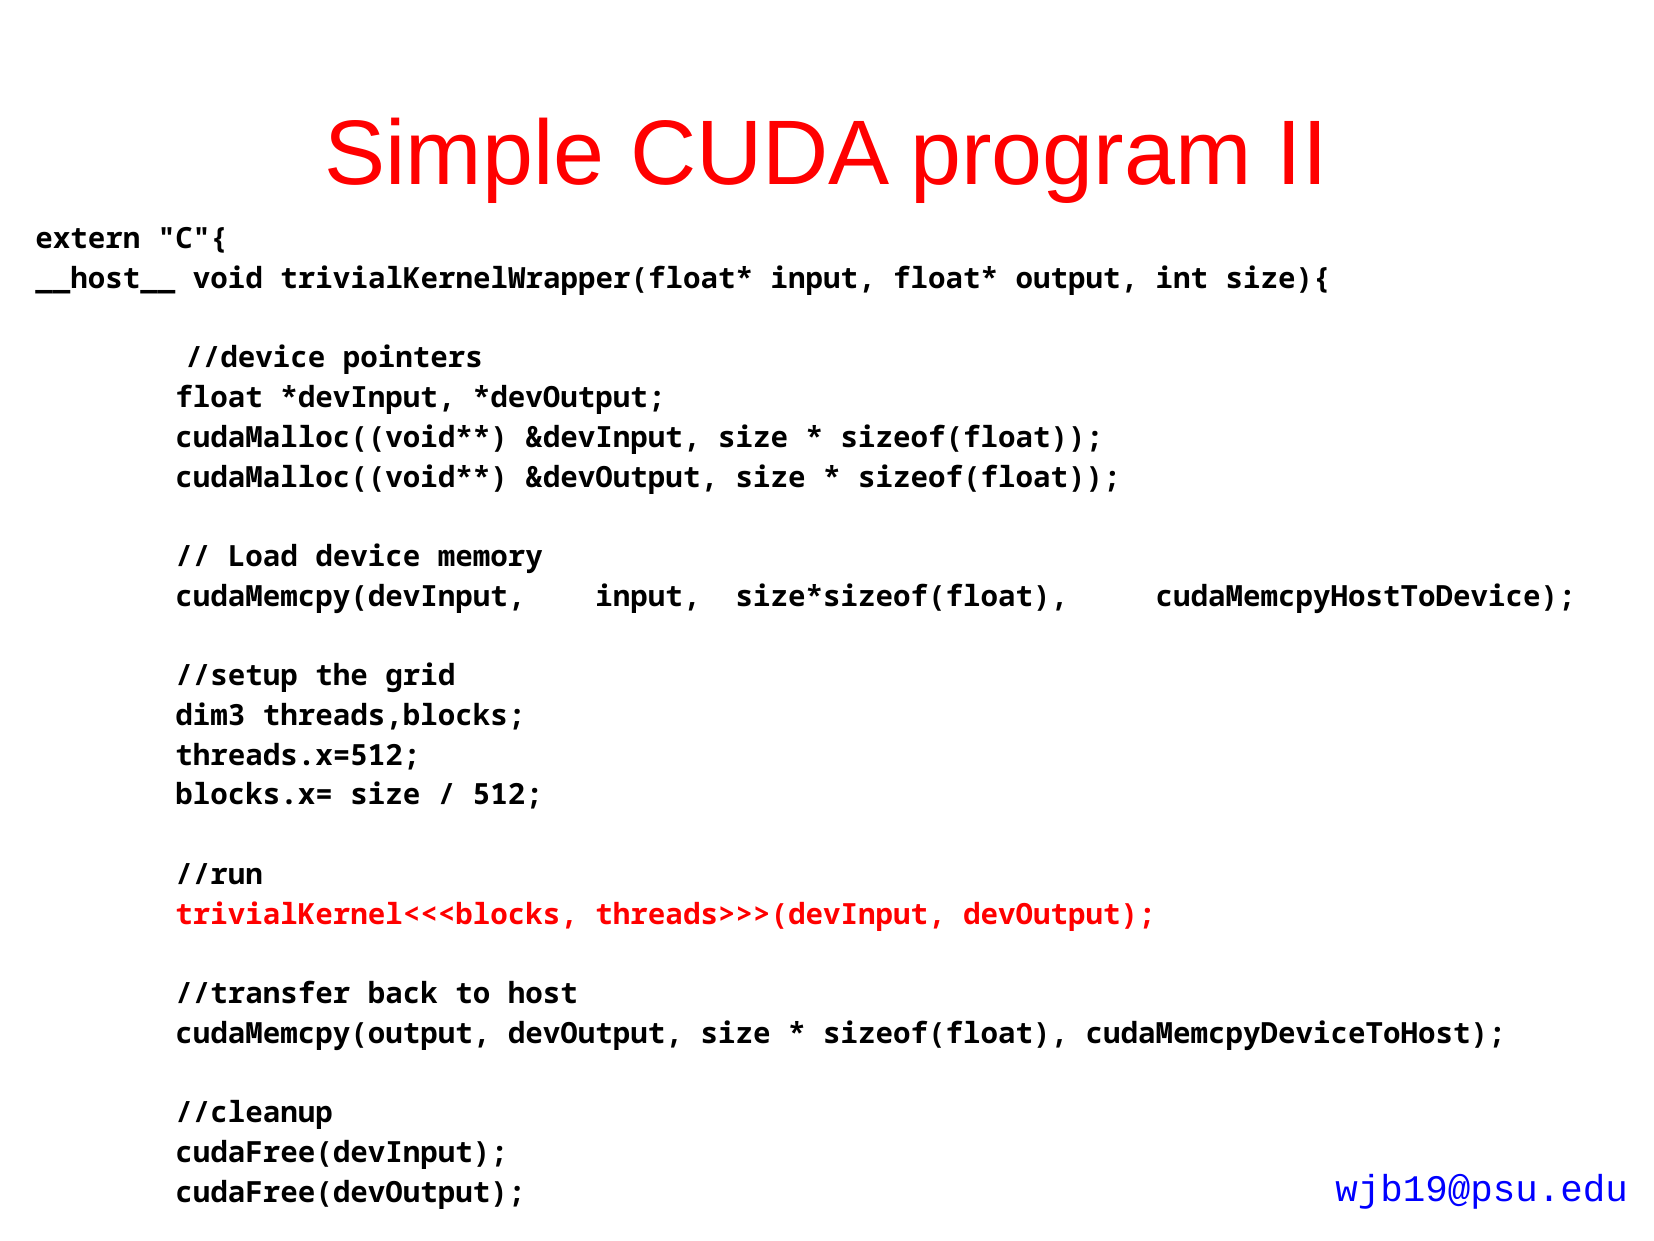

# Simple CUDA program II
extern "C"{
__host__ void trivialKernelWrapper(float* input, float* output, int size){
		//device pointers
 float *devInput, *devOutput;
 cudaMalloc((void**) &devInput, size * sizeof(float));
 cudaMalloc((void**) &devOutput, size * sizeof(float));
 // Load device memory
 cudaMemcpy(devInput, input, size*sizeof(float), cudaMemcpyHostToDevice);
 //setup the grid
 dim3 threads,blocks;
 threads.x=512;
 blocks.x= size / 512;
 //run
 trivialKernel<<<blocks, threads>>>(devInput, devOutput);
 //transfer back to host
 cudaMemcpy(output, devOutput, size * sizeof(float), cudaMemcpyDeviceToHost);
 //cleanup
 cudaFree(devInput);
 cudaFree(devOutput);
} //end host function
} //end extern
wjb19@psu.edu